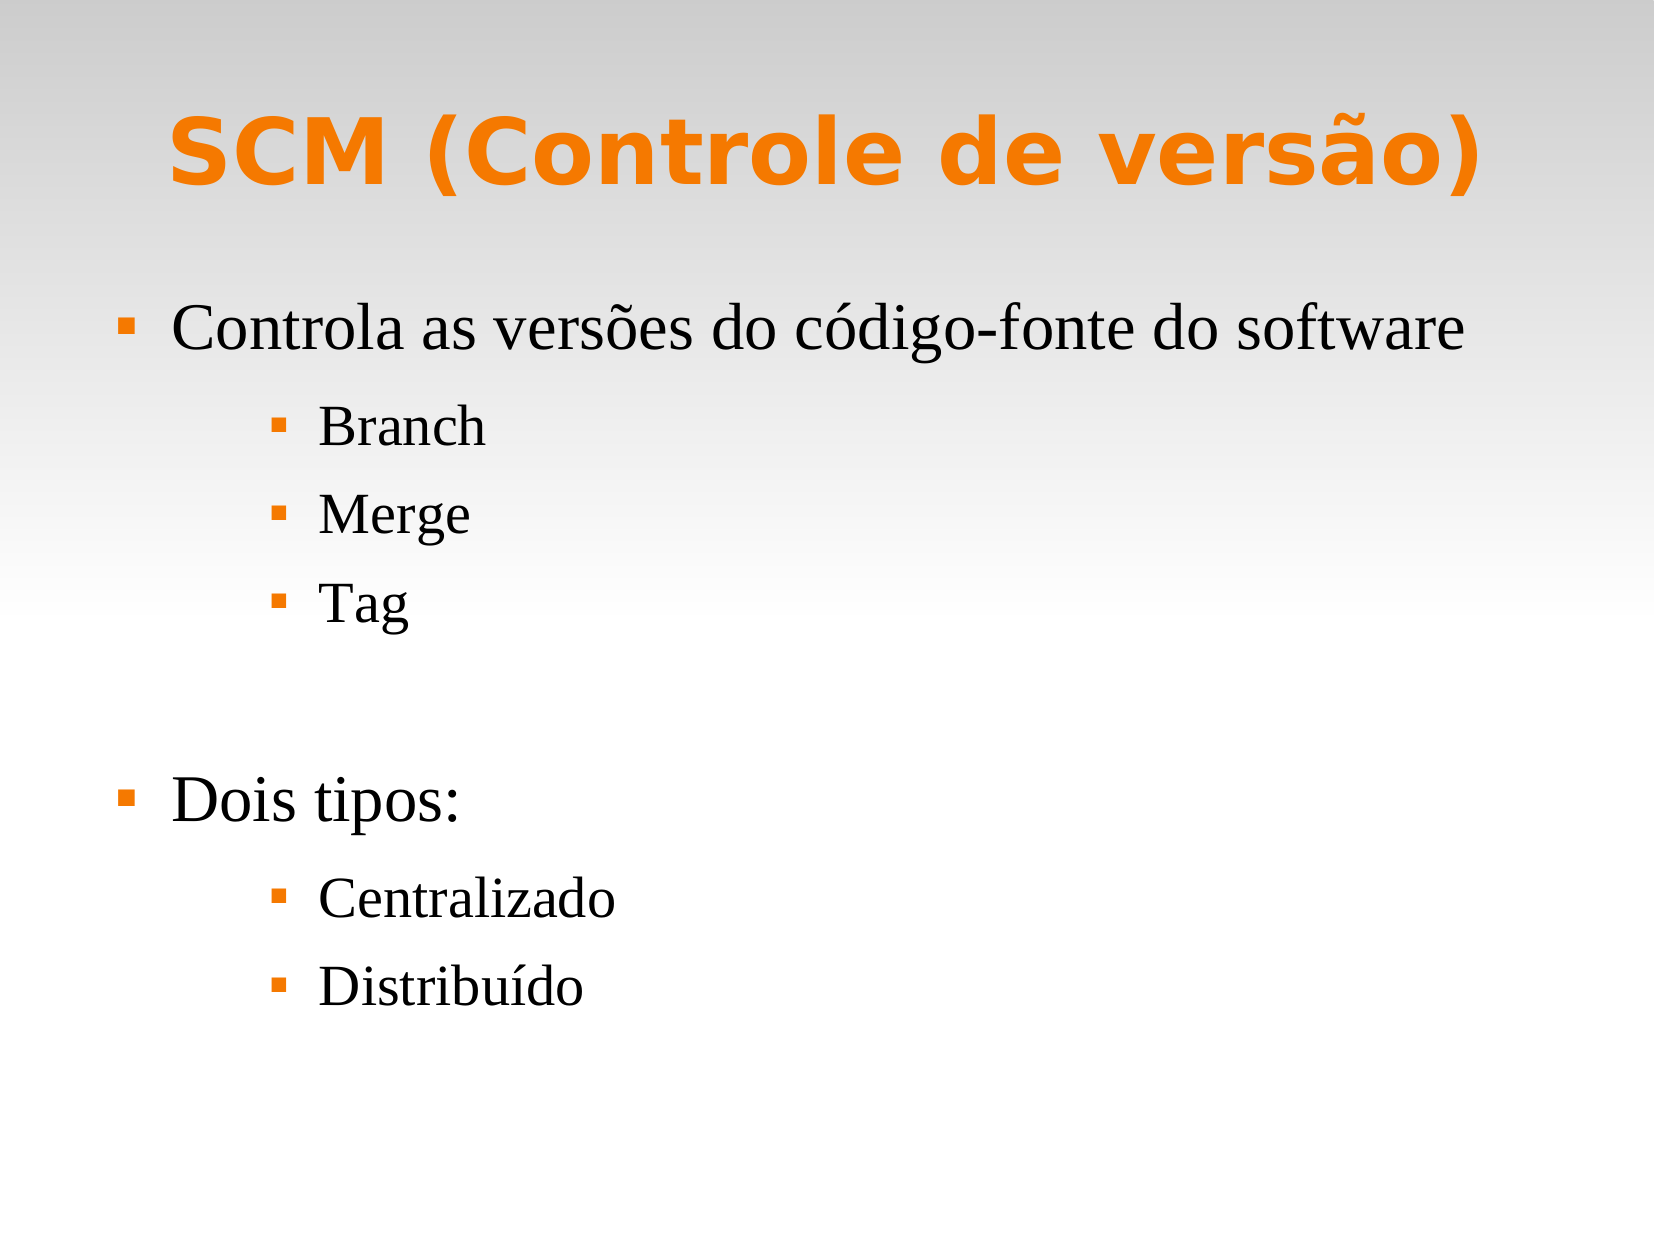

# SCM (Controle de versão)
Controla as versões do código-fonte do software
Branch
Merge
Tag
Dois tipos:
Centralizado
Distribuído